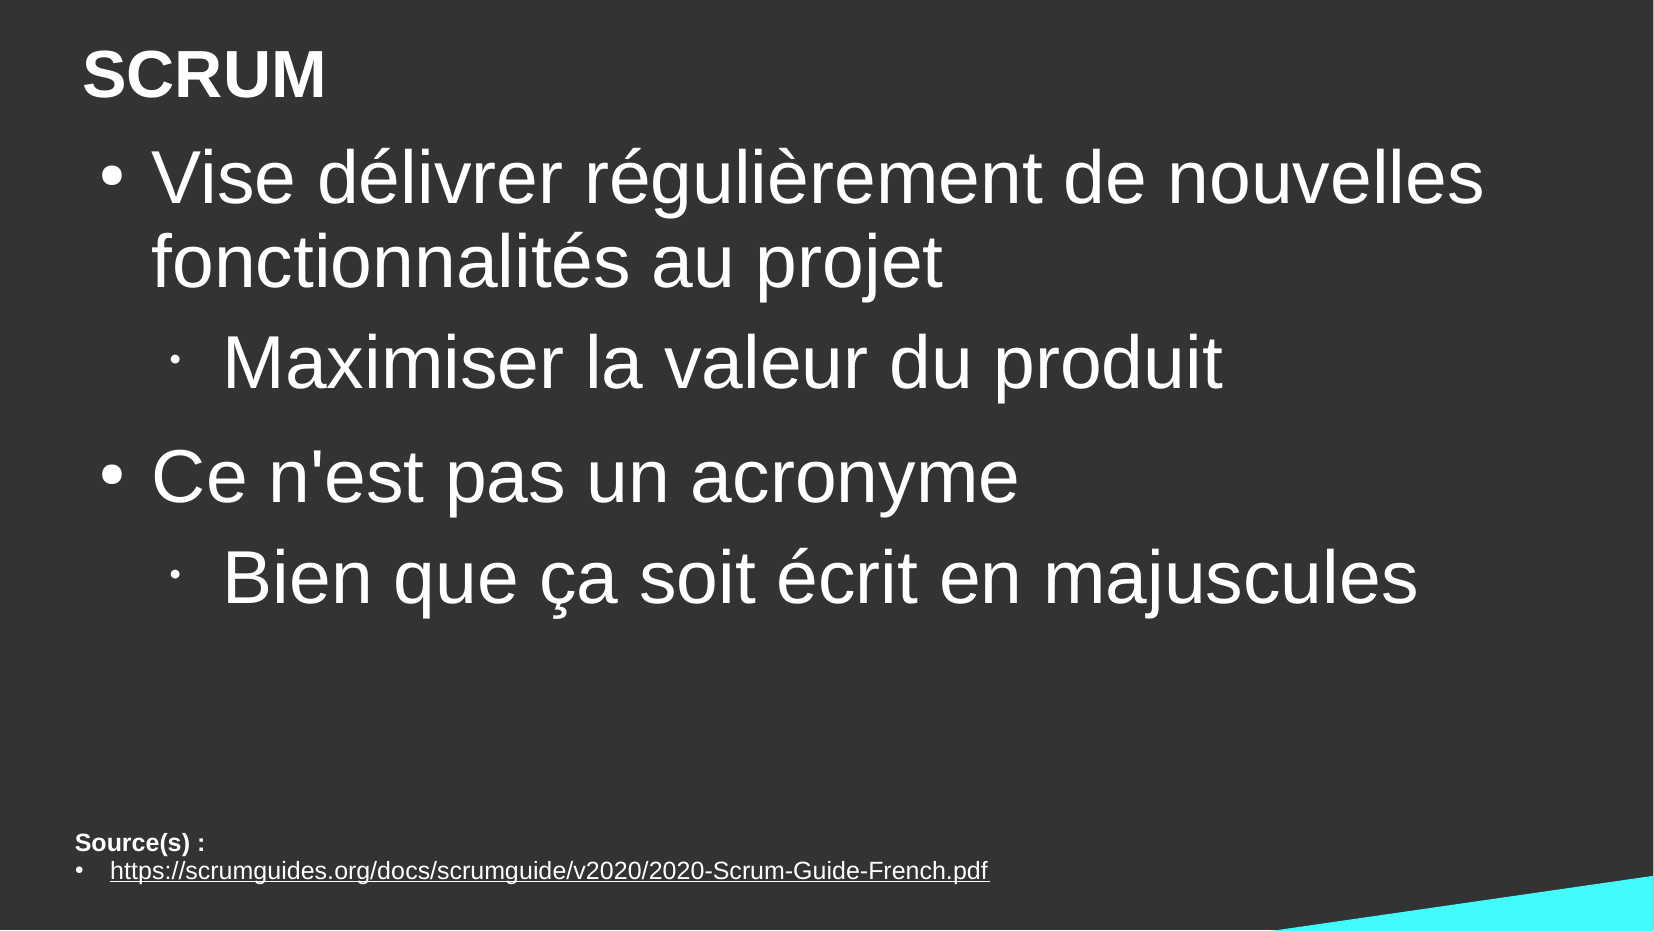

# SCRUM
Vise délivrer régulièrement de nouvelles fonctionnalités au projet
Maximiser la valeur du produit
Ce n'est pas un acronyme
Bien que ça soit écrit en majuscules
Source(s) :
https://scrumguides.org/docs/scrumguide/v2020/2020-Scrum-Guide-French.pdf